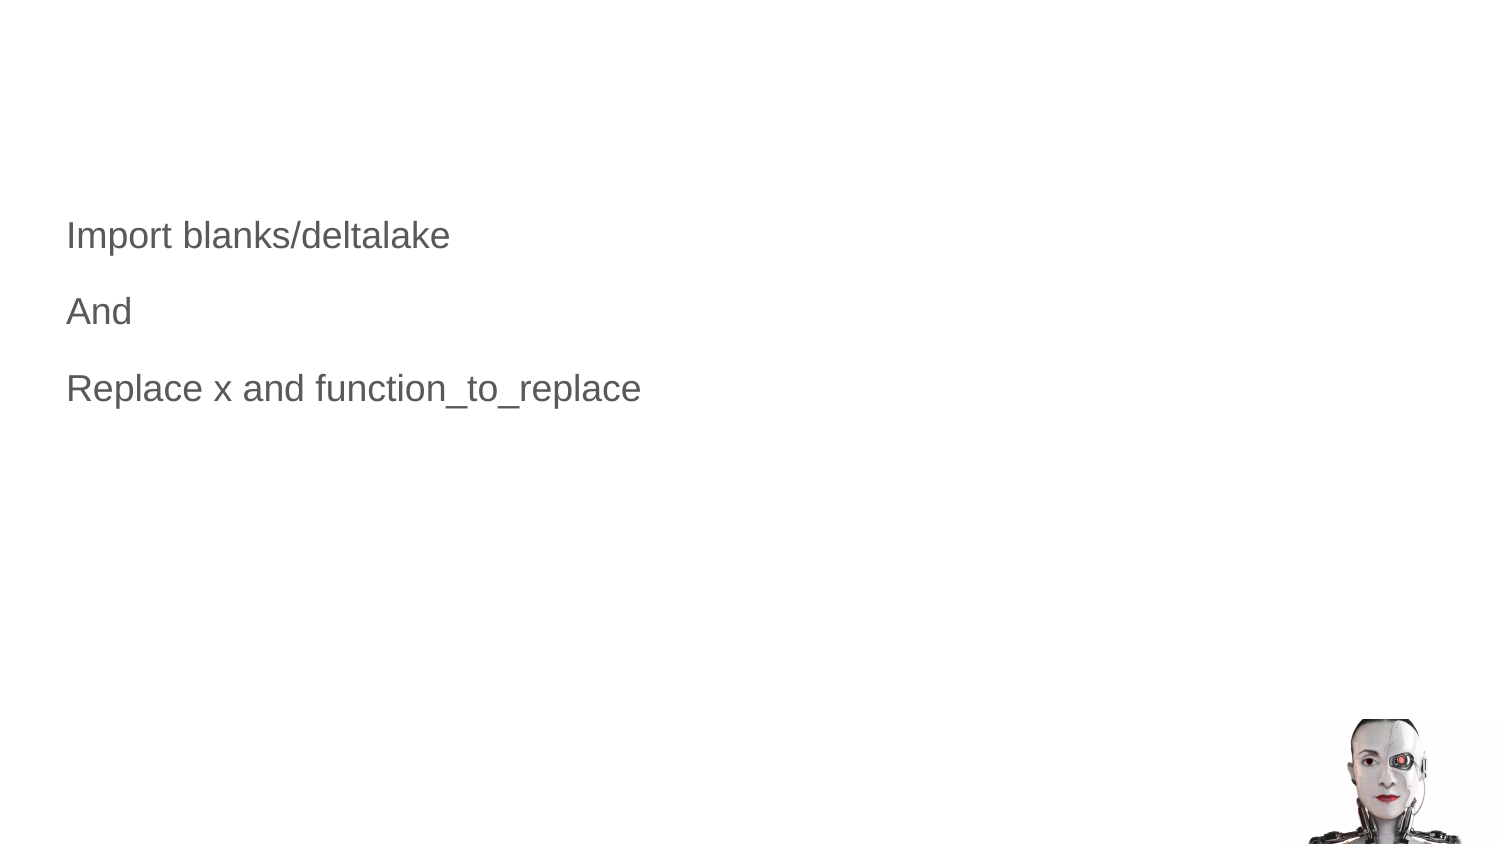

# Import blanks/deltalake
And
Replace x and function_to_replace